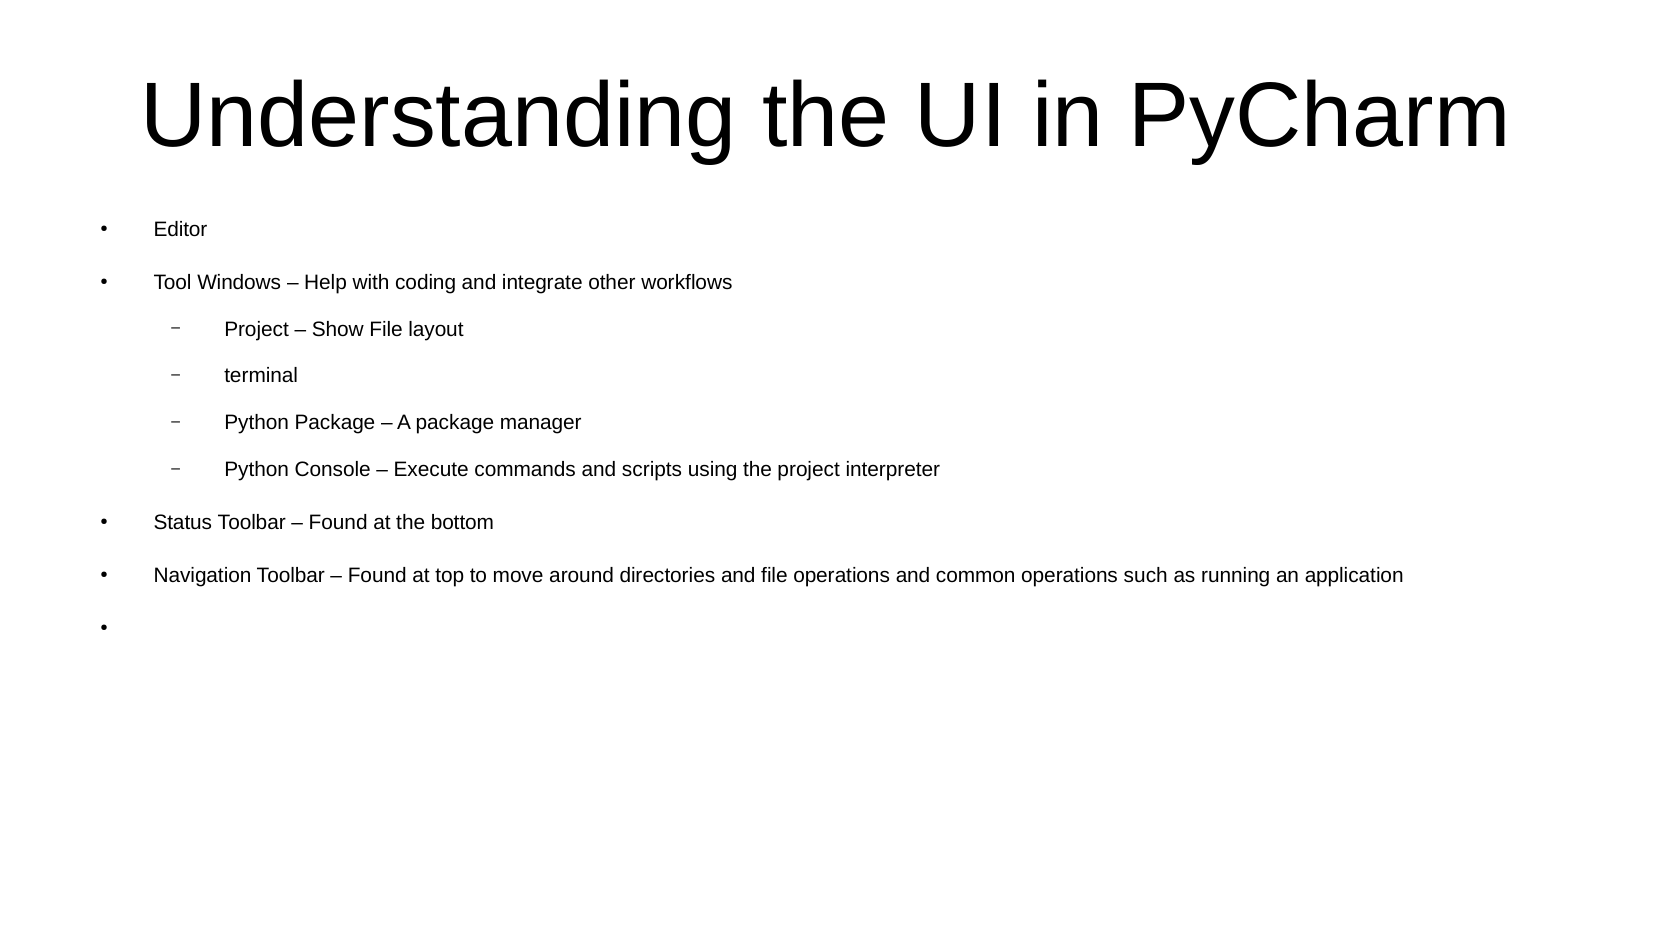

# Understanding the UI in PyCharm
Editor
Tool Windows – Help with coding and integrate other workflows
Project – Show File layout
terminal
Python Package – A package manager
Python Console – Execute commands and scripts using the project interpreter
Status Toolbar – Found at the bottom
Navigation Toolbar – Found at top to move around directories and file operations and common operations such as running an application